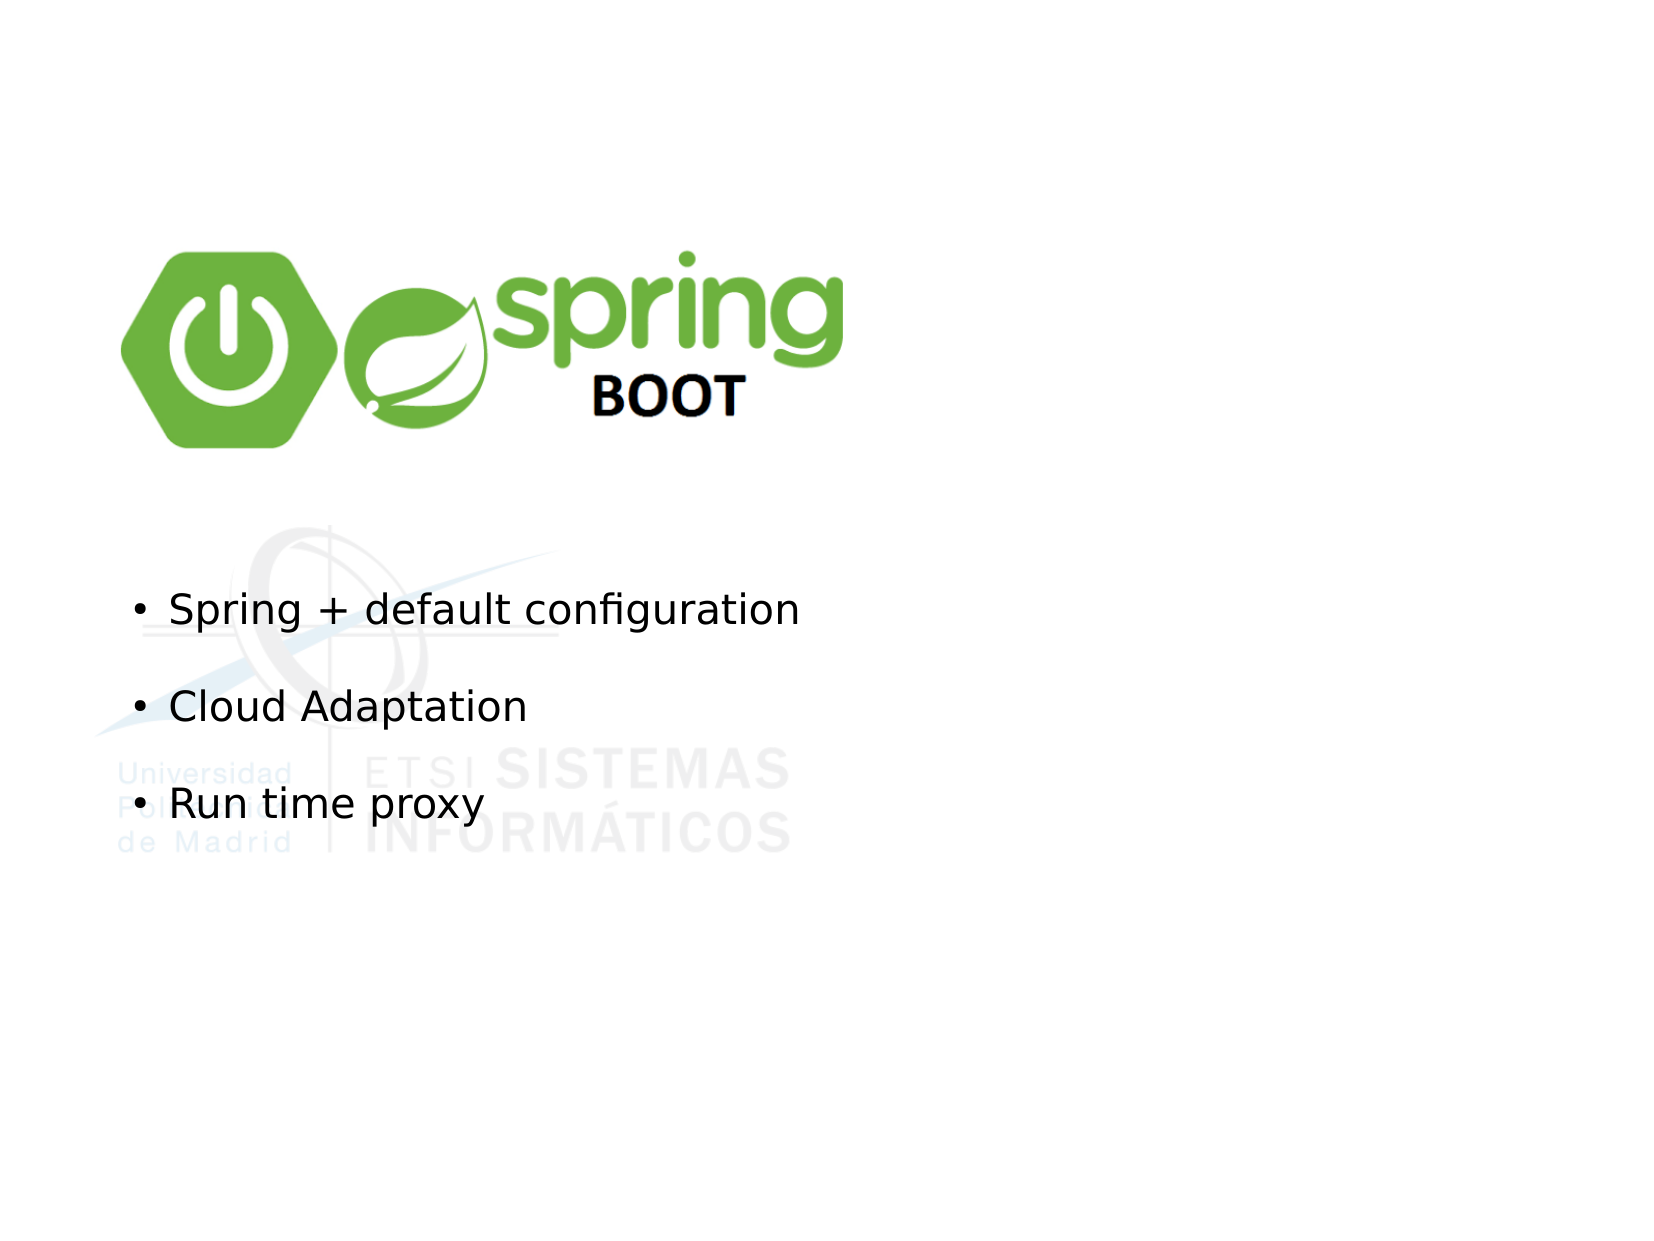

Spring + default configuration
Cloud Adaptation
Run time proxy